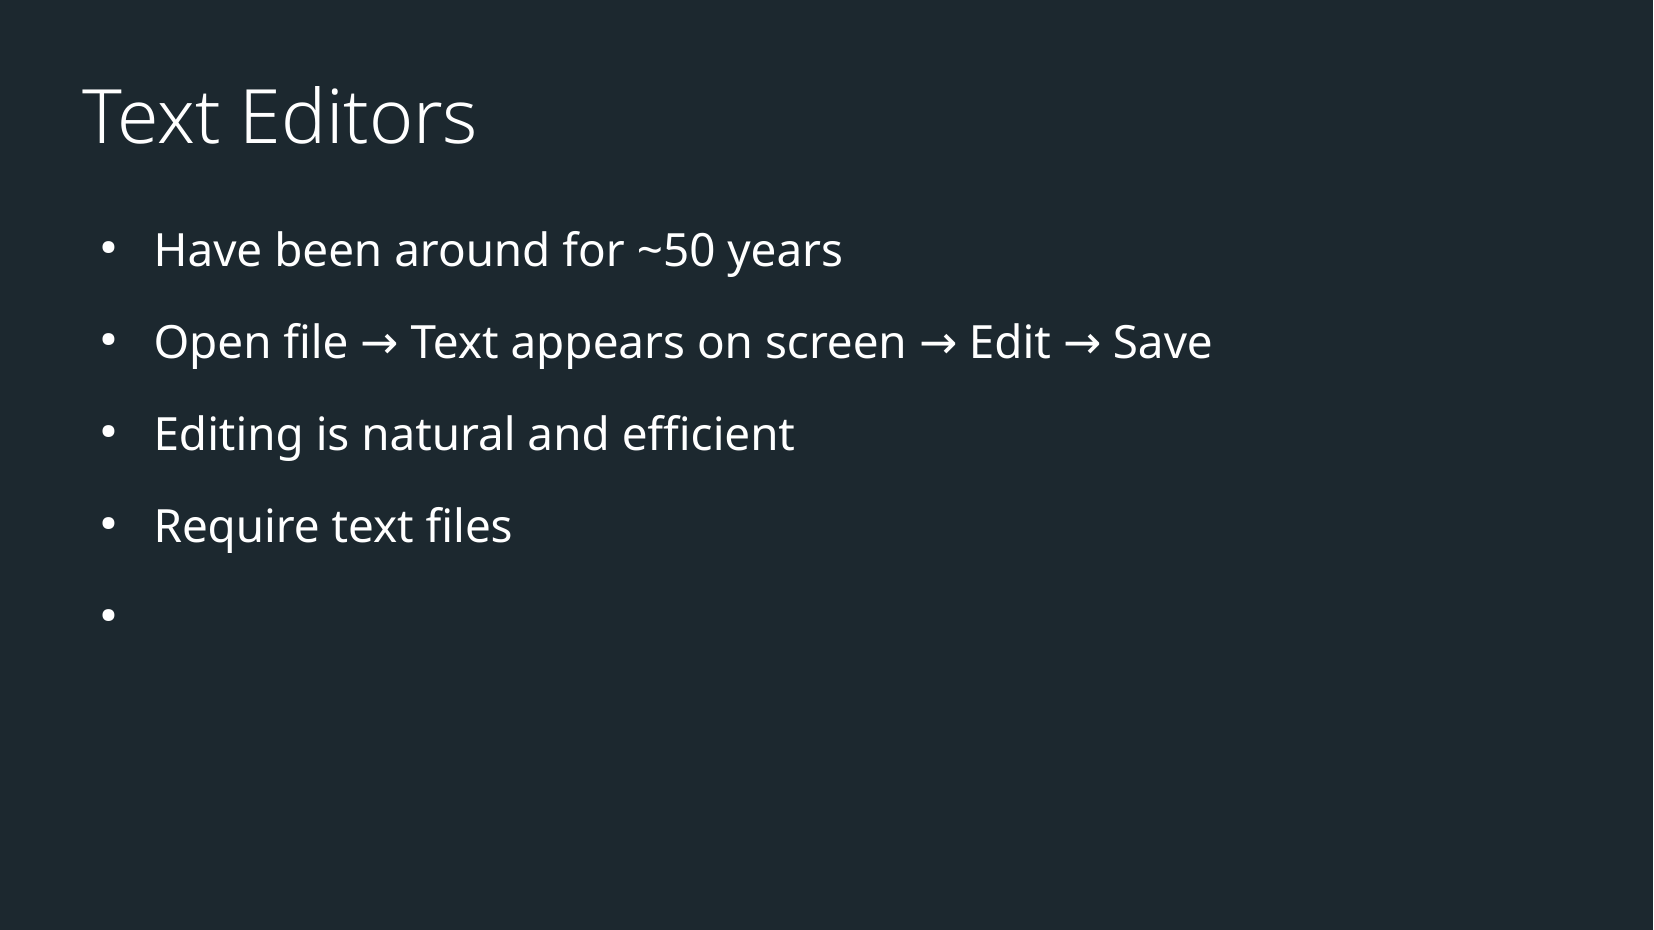

# Text Editors
Have been around for ~50 years
Open file → Text appears on screen → Edit → Save
Editing is natural and efficient
Require text files